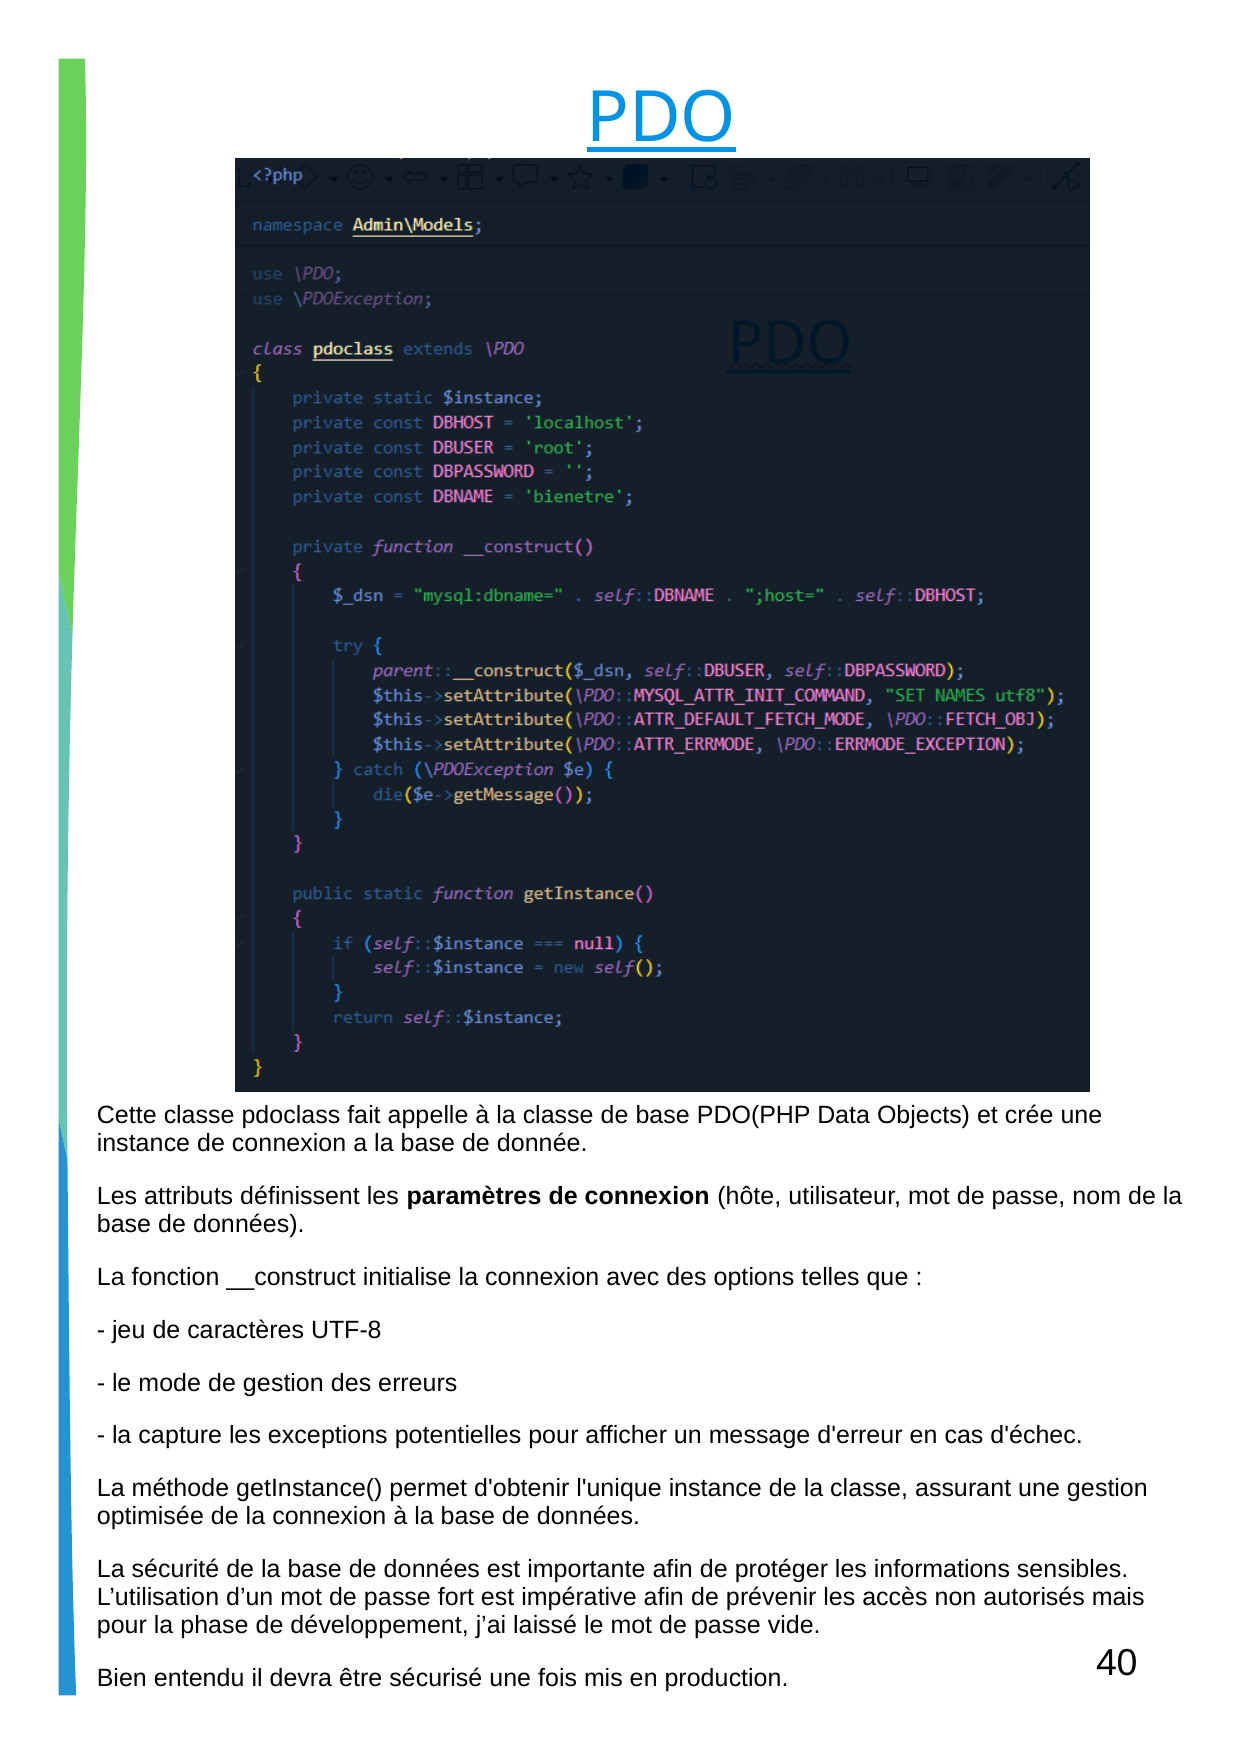

PDO
Cette classe pdoclass fait appelle à la classe de base PDO(PHP Data Objects) et crée une instance de connexion a la base de donnée.
Les attributs définissent les paramètres de connexion (hôte, utilisateur, mot de passe, nom de la base de données).
La fonction __construct initialise la connexion avec des options telles que :
- jeu de caractères UTF-8
- le mode de gestion des erreurs
- la capture les exceptions potentielles pour afficher un message d'erreur en cas d'échec.
La méthode getInstance() permet d'obtenir l'unique instance de la classe, assurant une gestion optimisée de la connexion à la base de données.
La sécurité de la base de données est importante afin de protéger les informations sensibles. L’utilisation d’un mot de passe fort est impérative afin de prévenir les accès non autorisés mais pour la phase de développement, j’ai laissé le mot de passe vide.
Bien entendu il devra être sécurisé une fois mis en production.